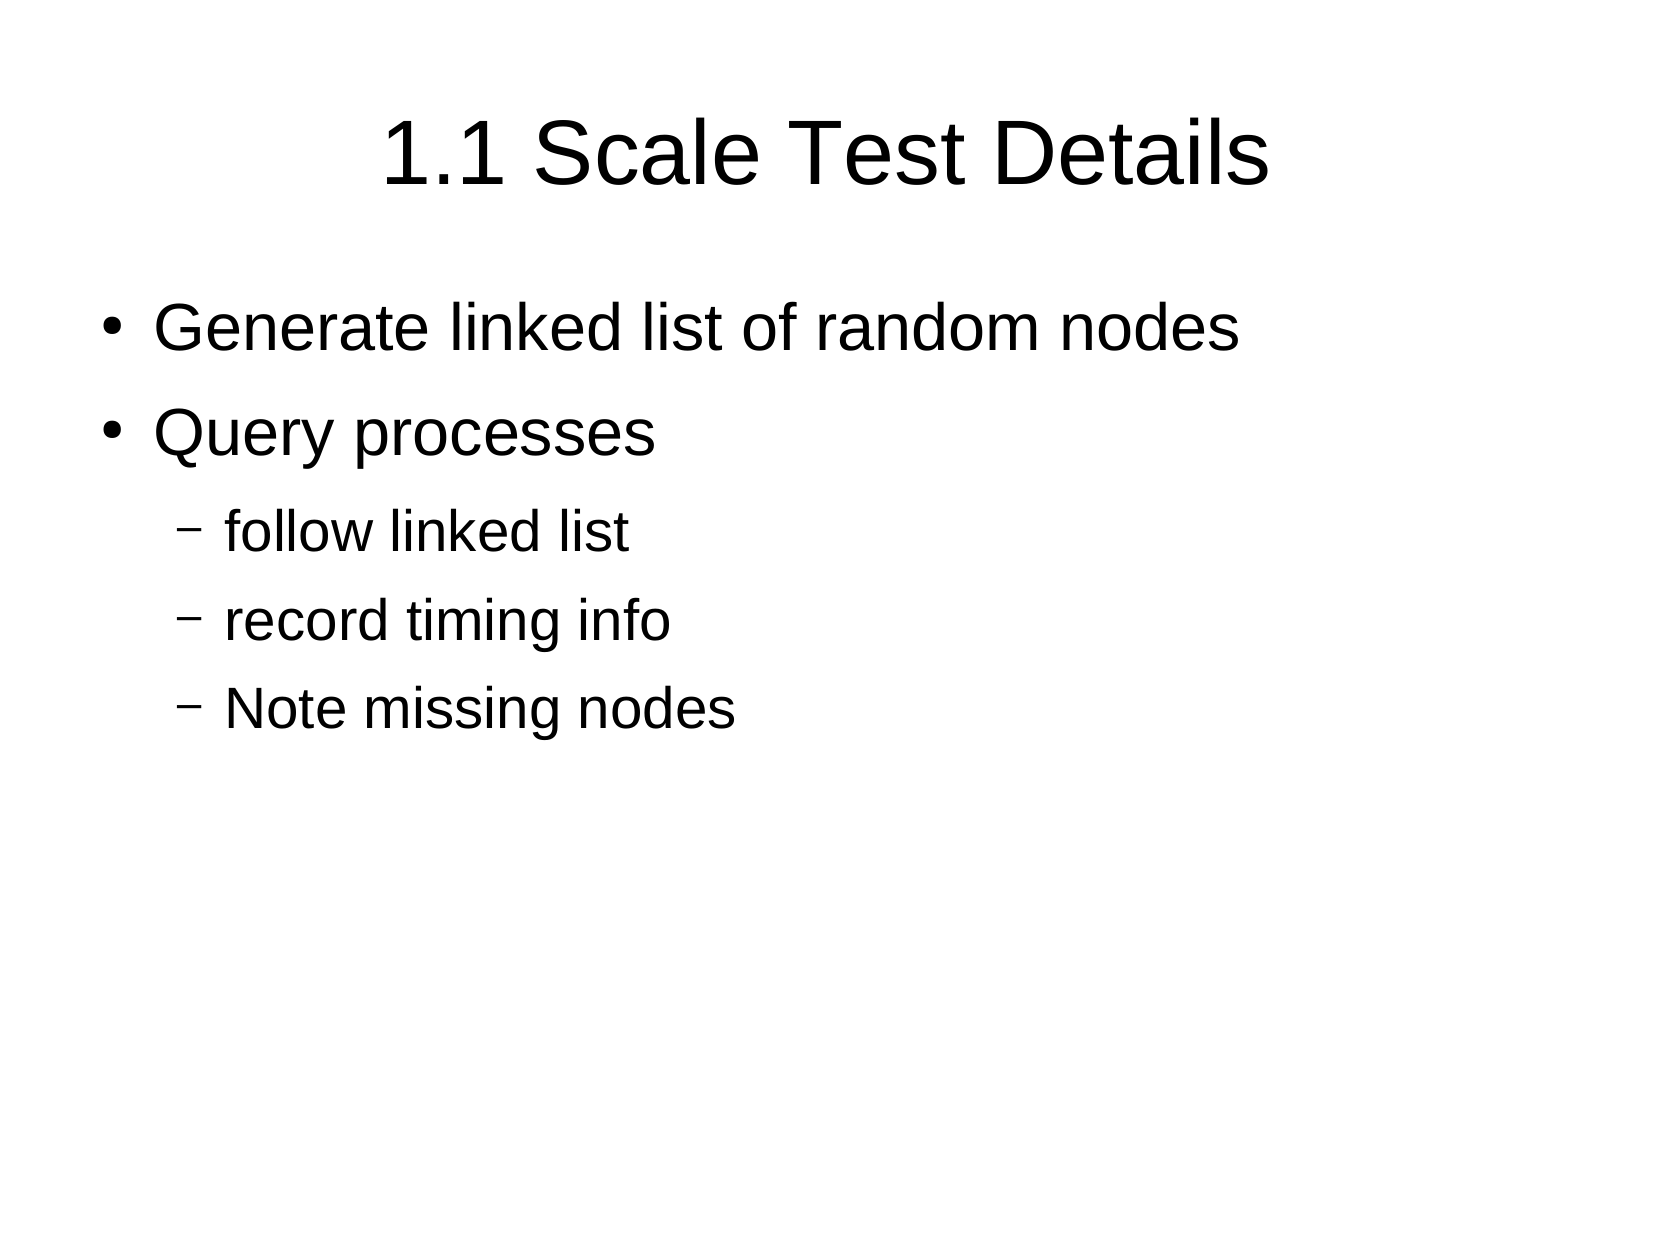

# 1.1 Scale Test Details
Generate linked list of random nodes
Query processes
follow linked list
record timing info
Note missing nodes